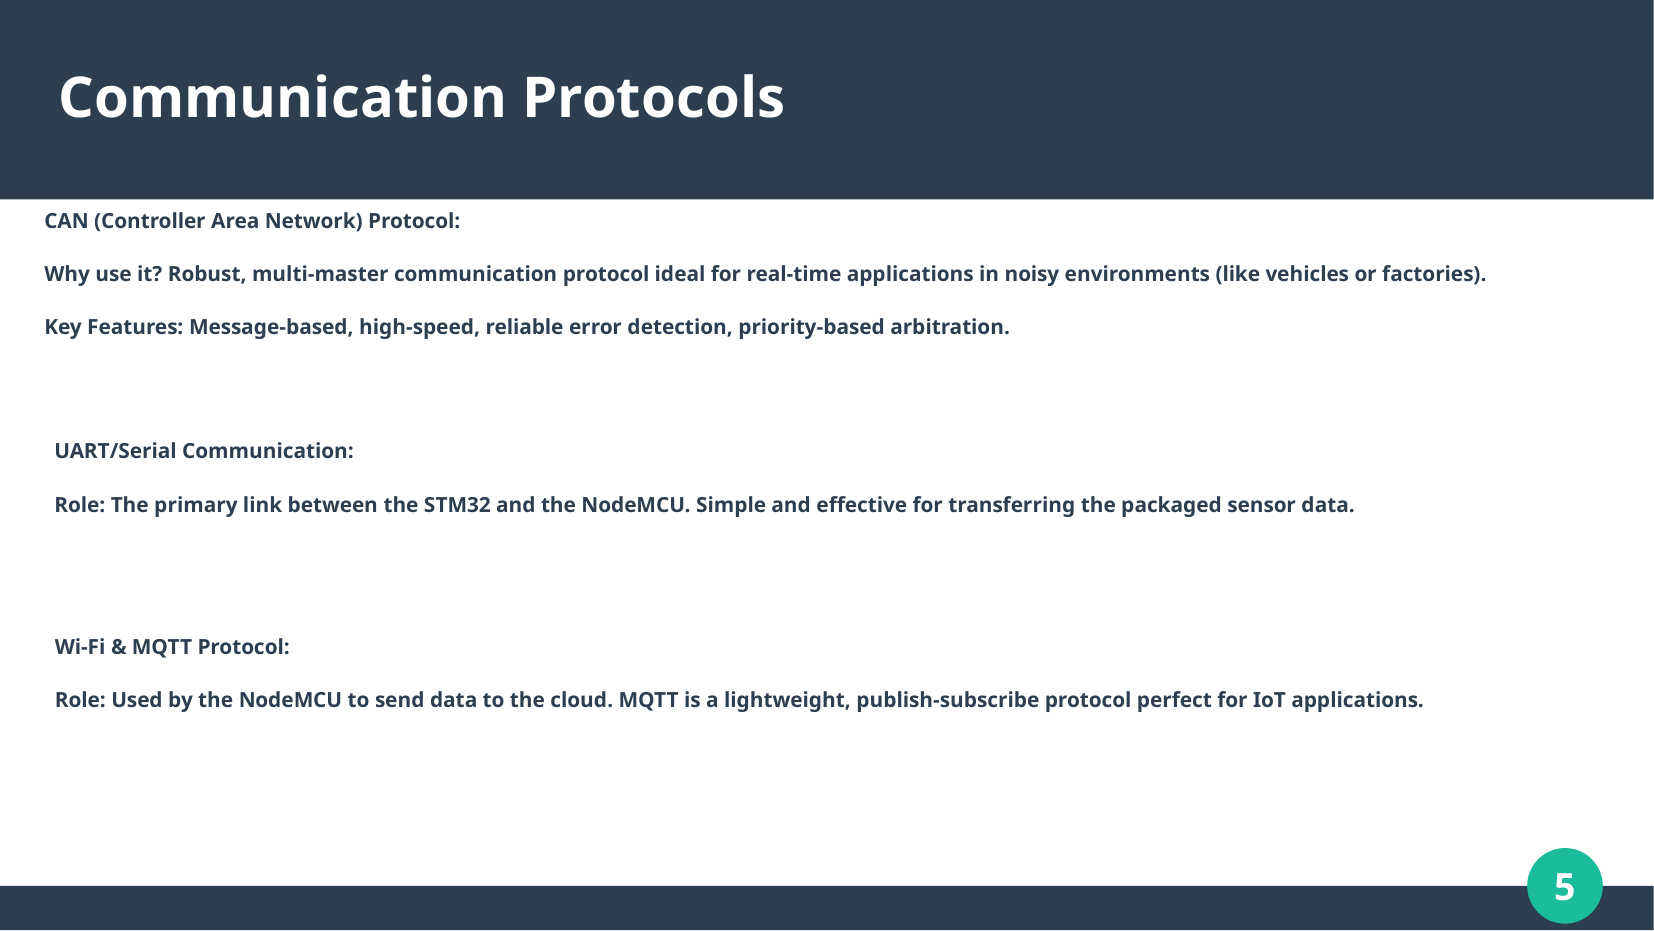

# Communication Protocols
CAN (Controller Area Network) Protocol:
Why use it? Robust, multi-master communication protocol ideal for real-time applications in noisy environments (like vehicles or factories).
Key Features: Message-based, high-speed, reliable error detection, priority-based arbitration.
UART/Serial Communication:
Role: The primary link between the STM32 and the NodeMCU. Simple and effective for transferring the packaged sensor data.
Wi-Fi & MQTT Protocol:
Role: Used by the NodeMCU to send data to the cloud. MQTT is a lightweight, publish-subscribe protocol perfect for IoT applications.